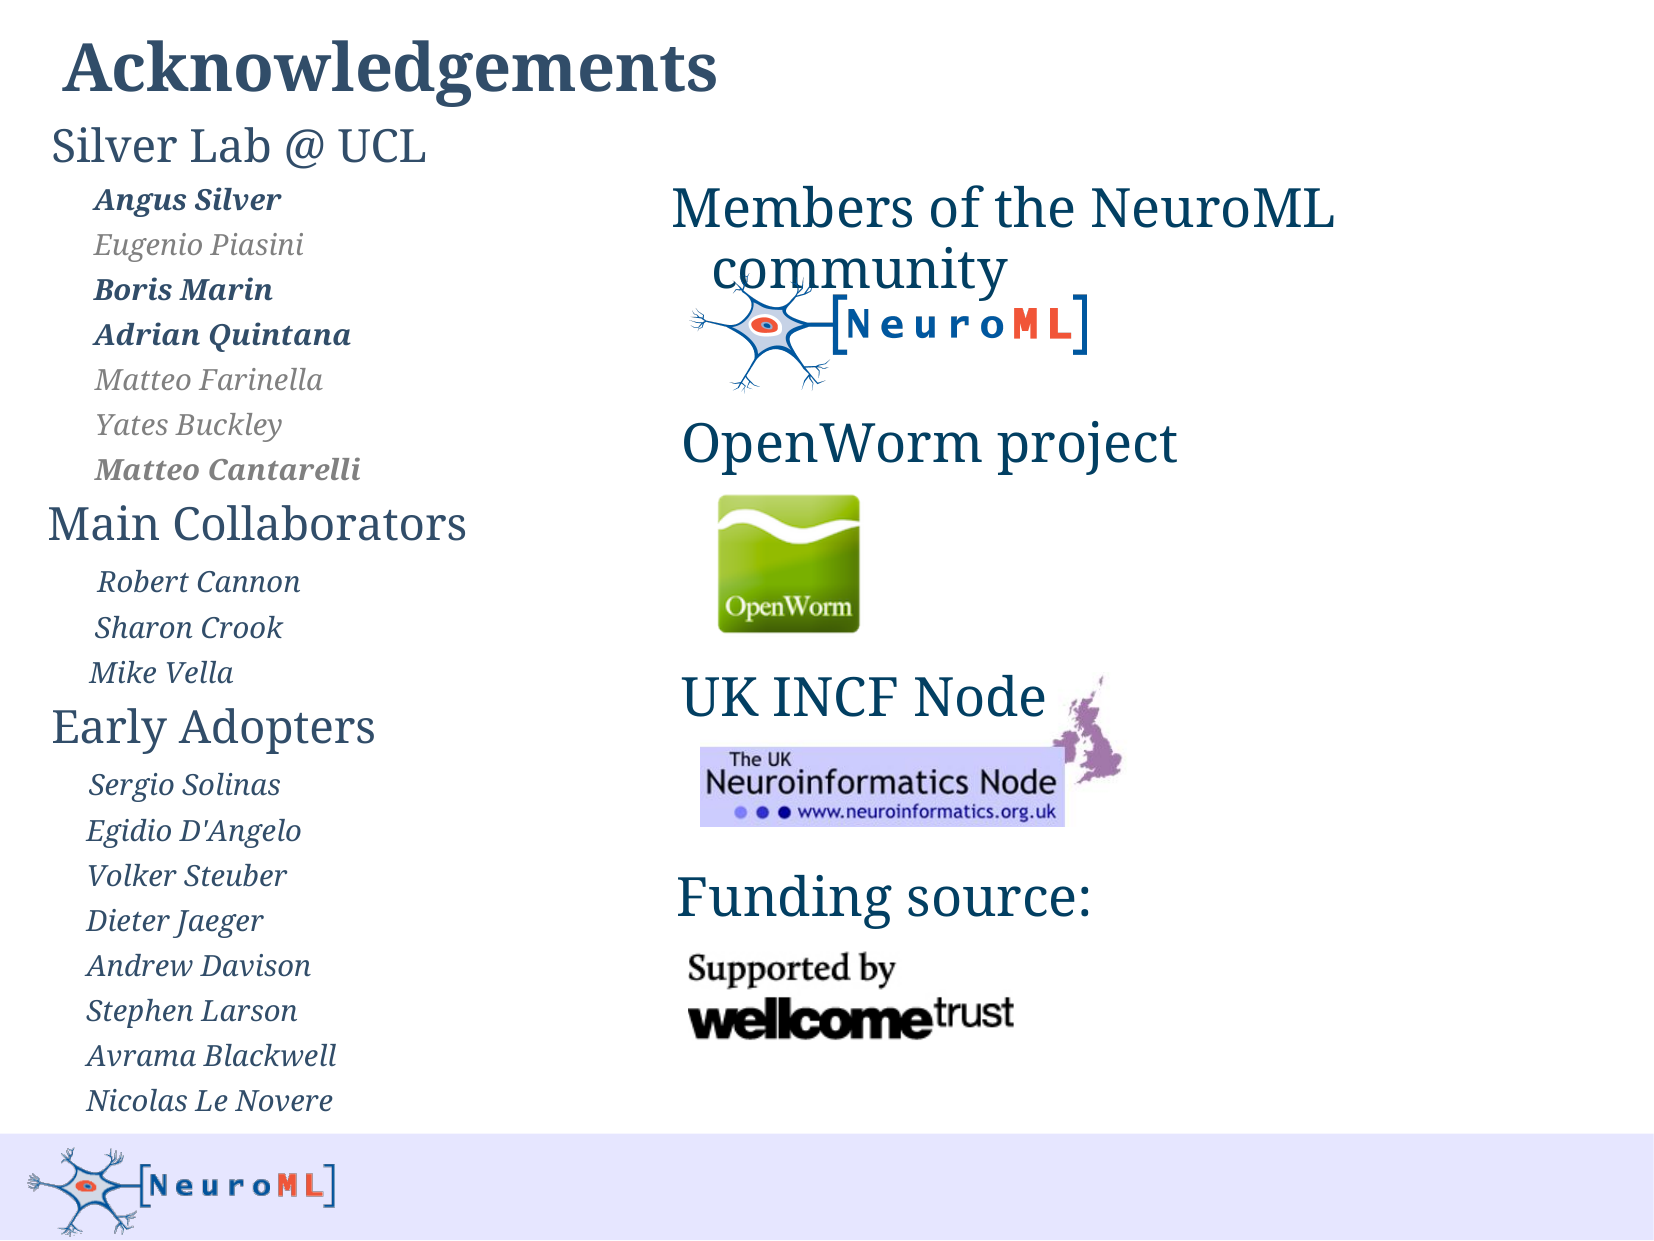

# Acknowledgements
 Silver Lab @ UCL
 Angus Silver
 Eugenio Piasini
 Boris Marin
 Adrian Quintana
 Matteo Farinella
 Yates Buckley
 Matteo Cantarelli
 Main Collaborators
 Robert Cannon
 Sharon Crook
 	 Mike Vella
 Early Adopters
 Sergio Solinas
 Egidio D'Angelo
 Volker Steuber
 Dieter Jaeger
 Andrew Davison
 Stephen Larson
 Avrama Blackwell
 Nicolas Le Novere
Members of the NeuroML community
OpenWorm project
UK INCF Node
Funding source:
http://www.opensourcebrain.org